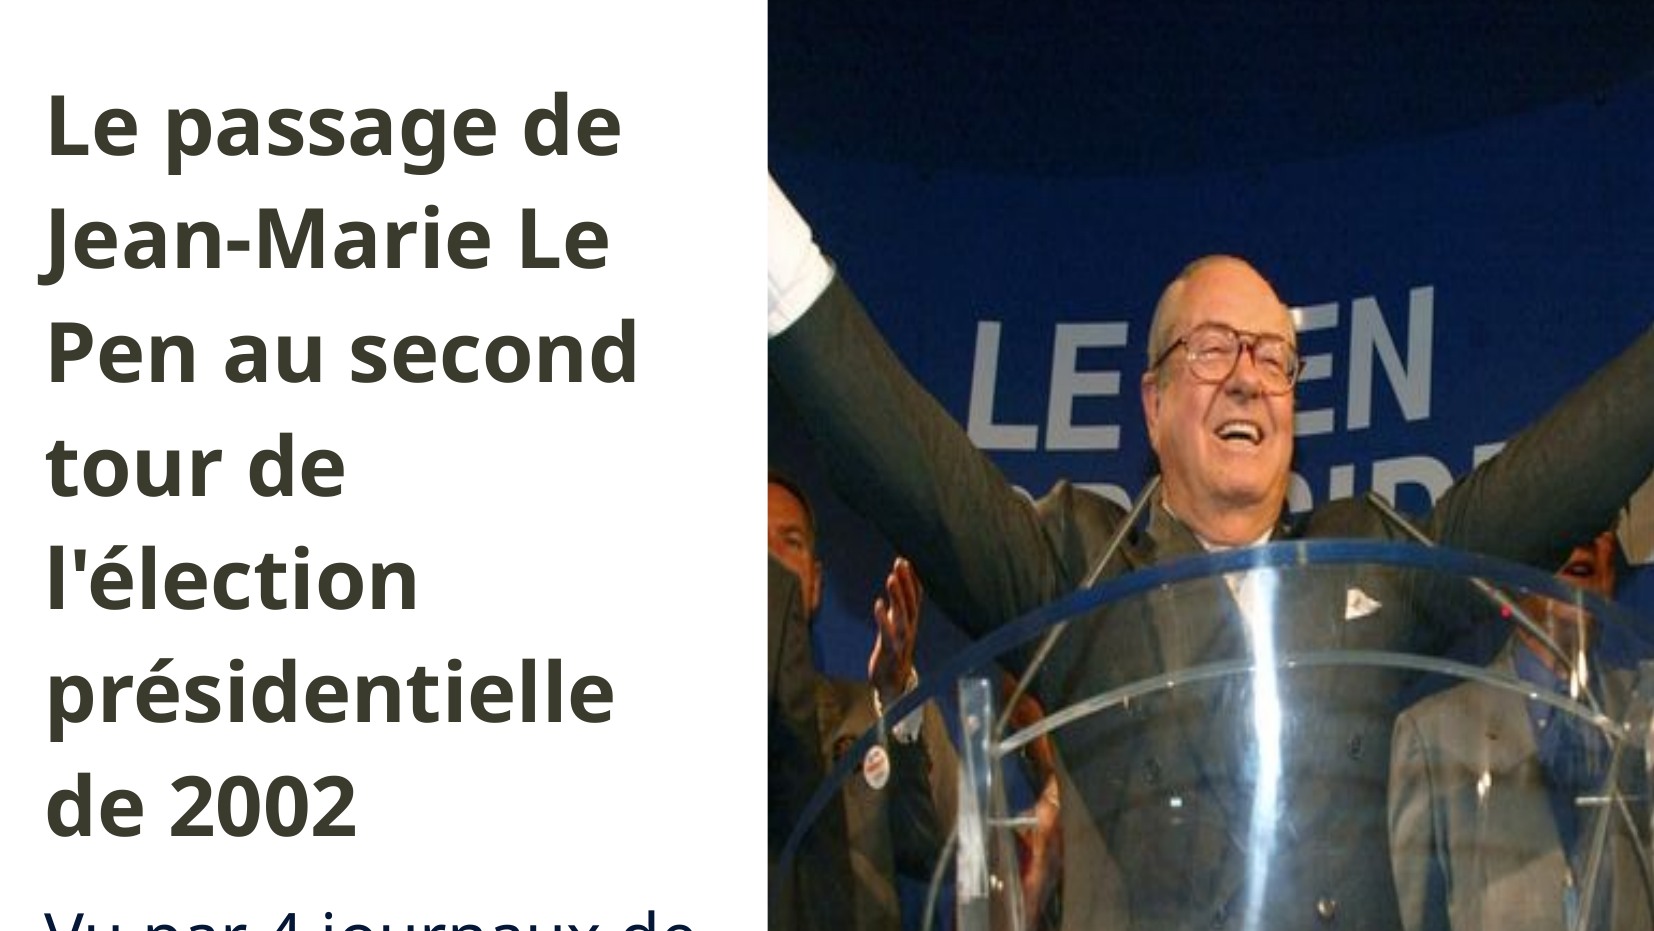

Le passage de Jean-Marie Le Pen au second tour de l'élection présidentielle de 2002
Vu par 4 journaux de la presse Française